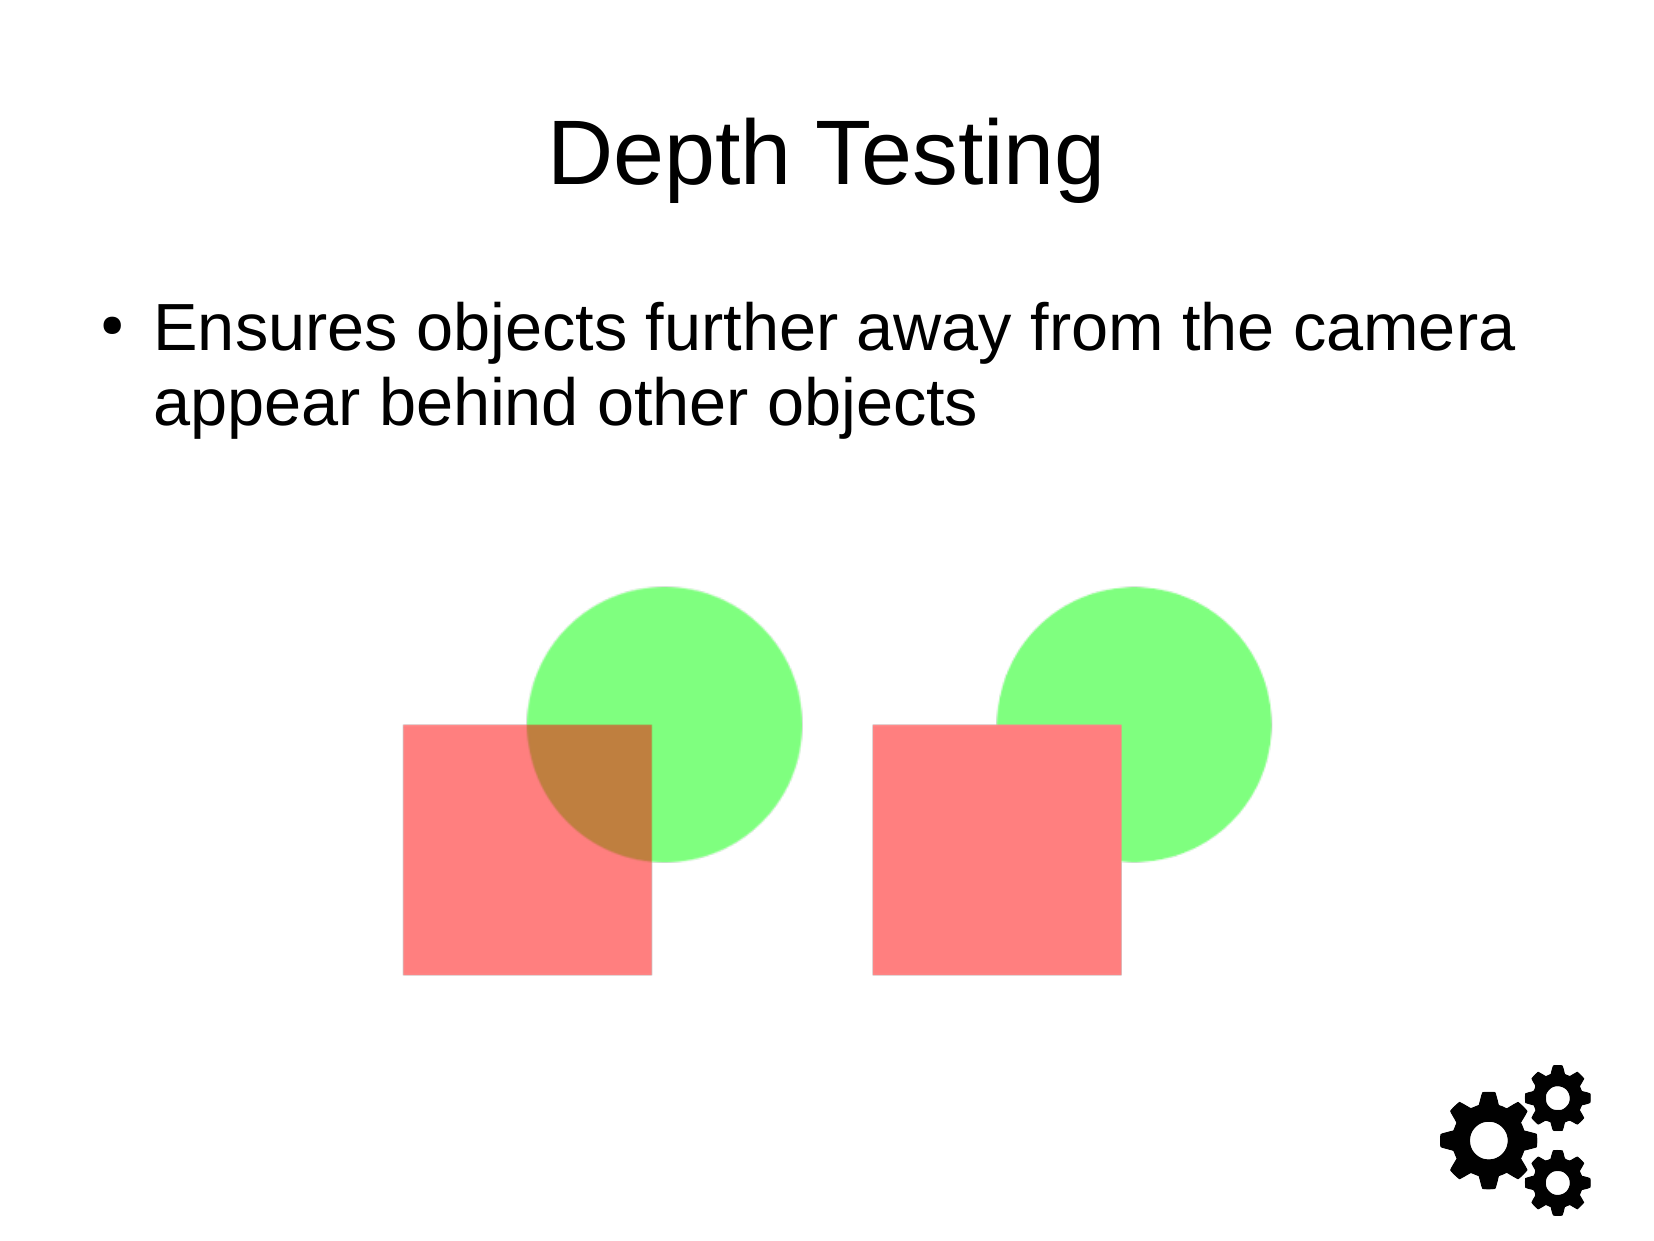

# Depth Testing
Ensures objects further away from the camera appear behind other objects